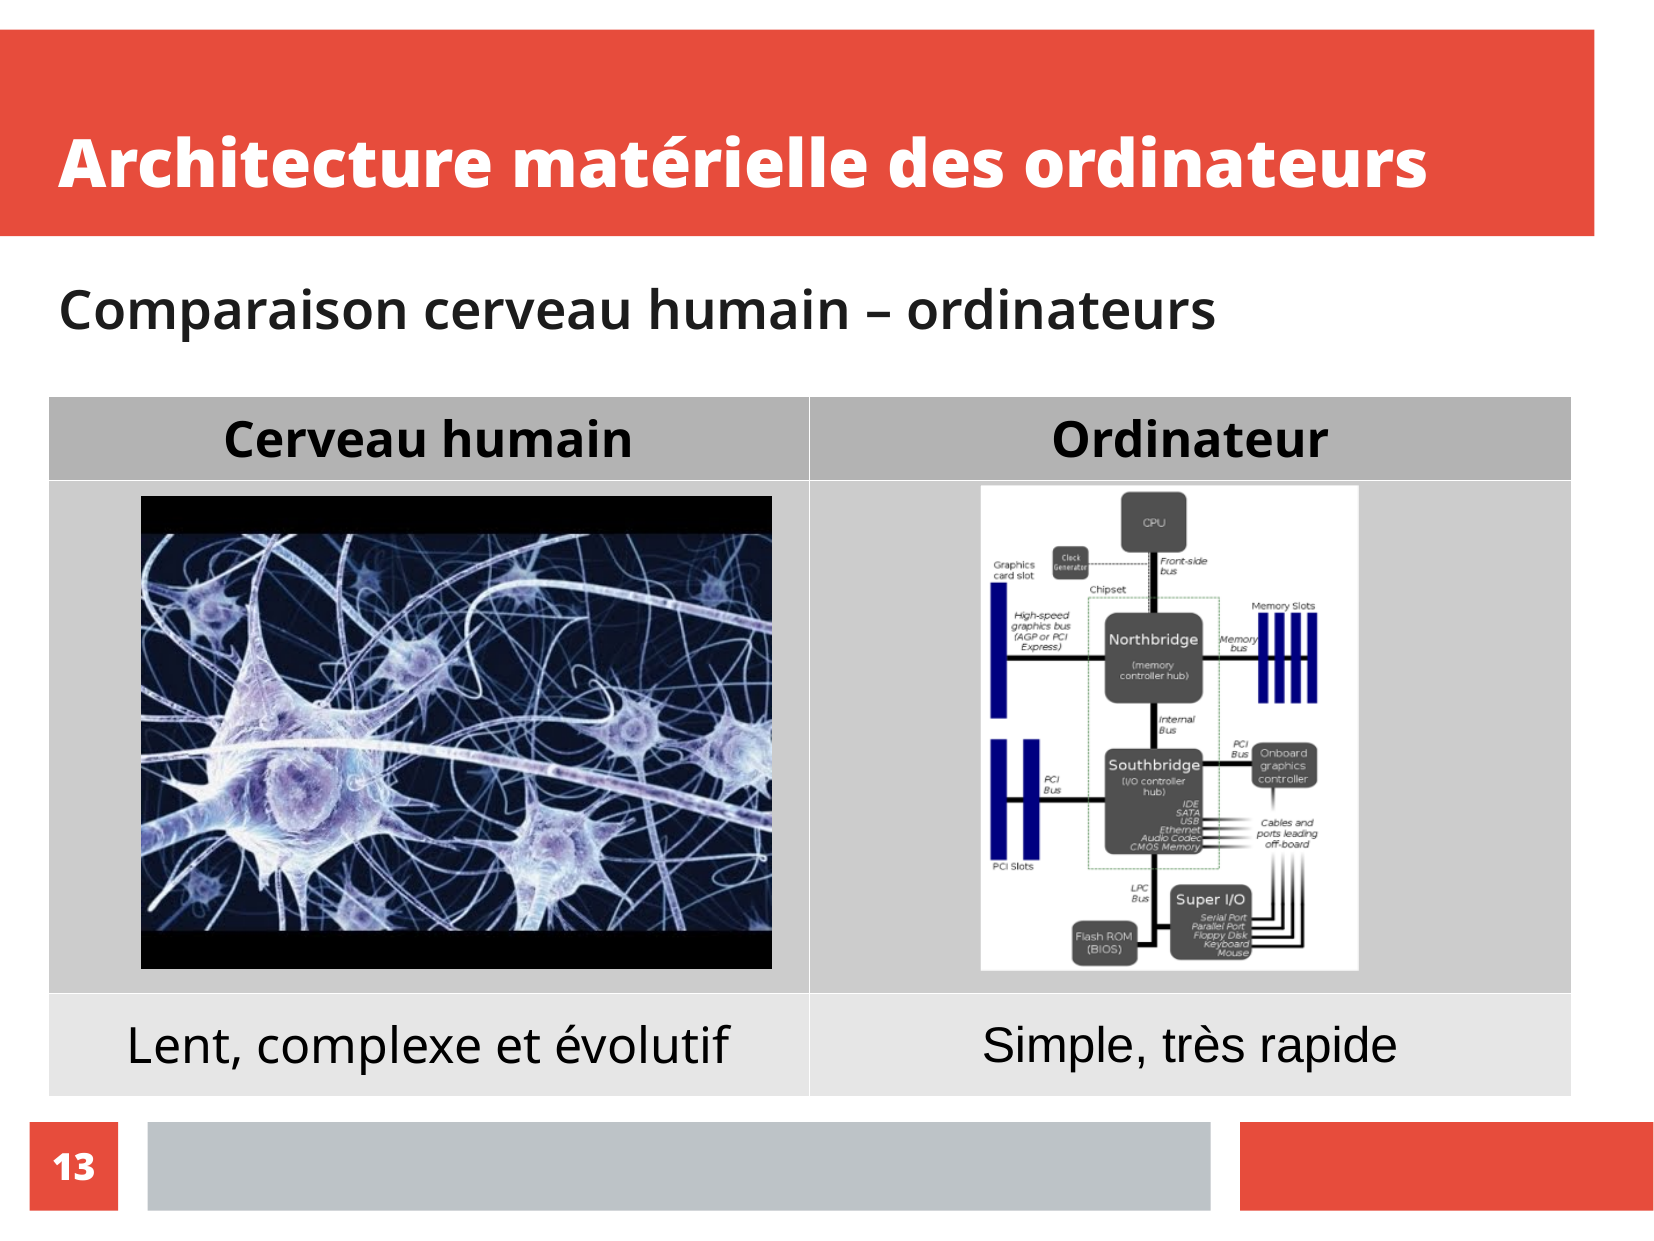

# Architecture matérielle des ordinateurs
Comparaison cerveau humain – ordinateurs
| Cerveau humain | Ordinateur |
| --- | --- |
| | |
| Lent, complexe et évolutif | Simple, très rapide |
13